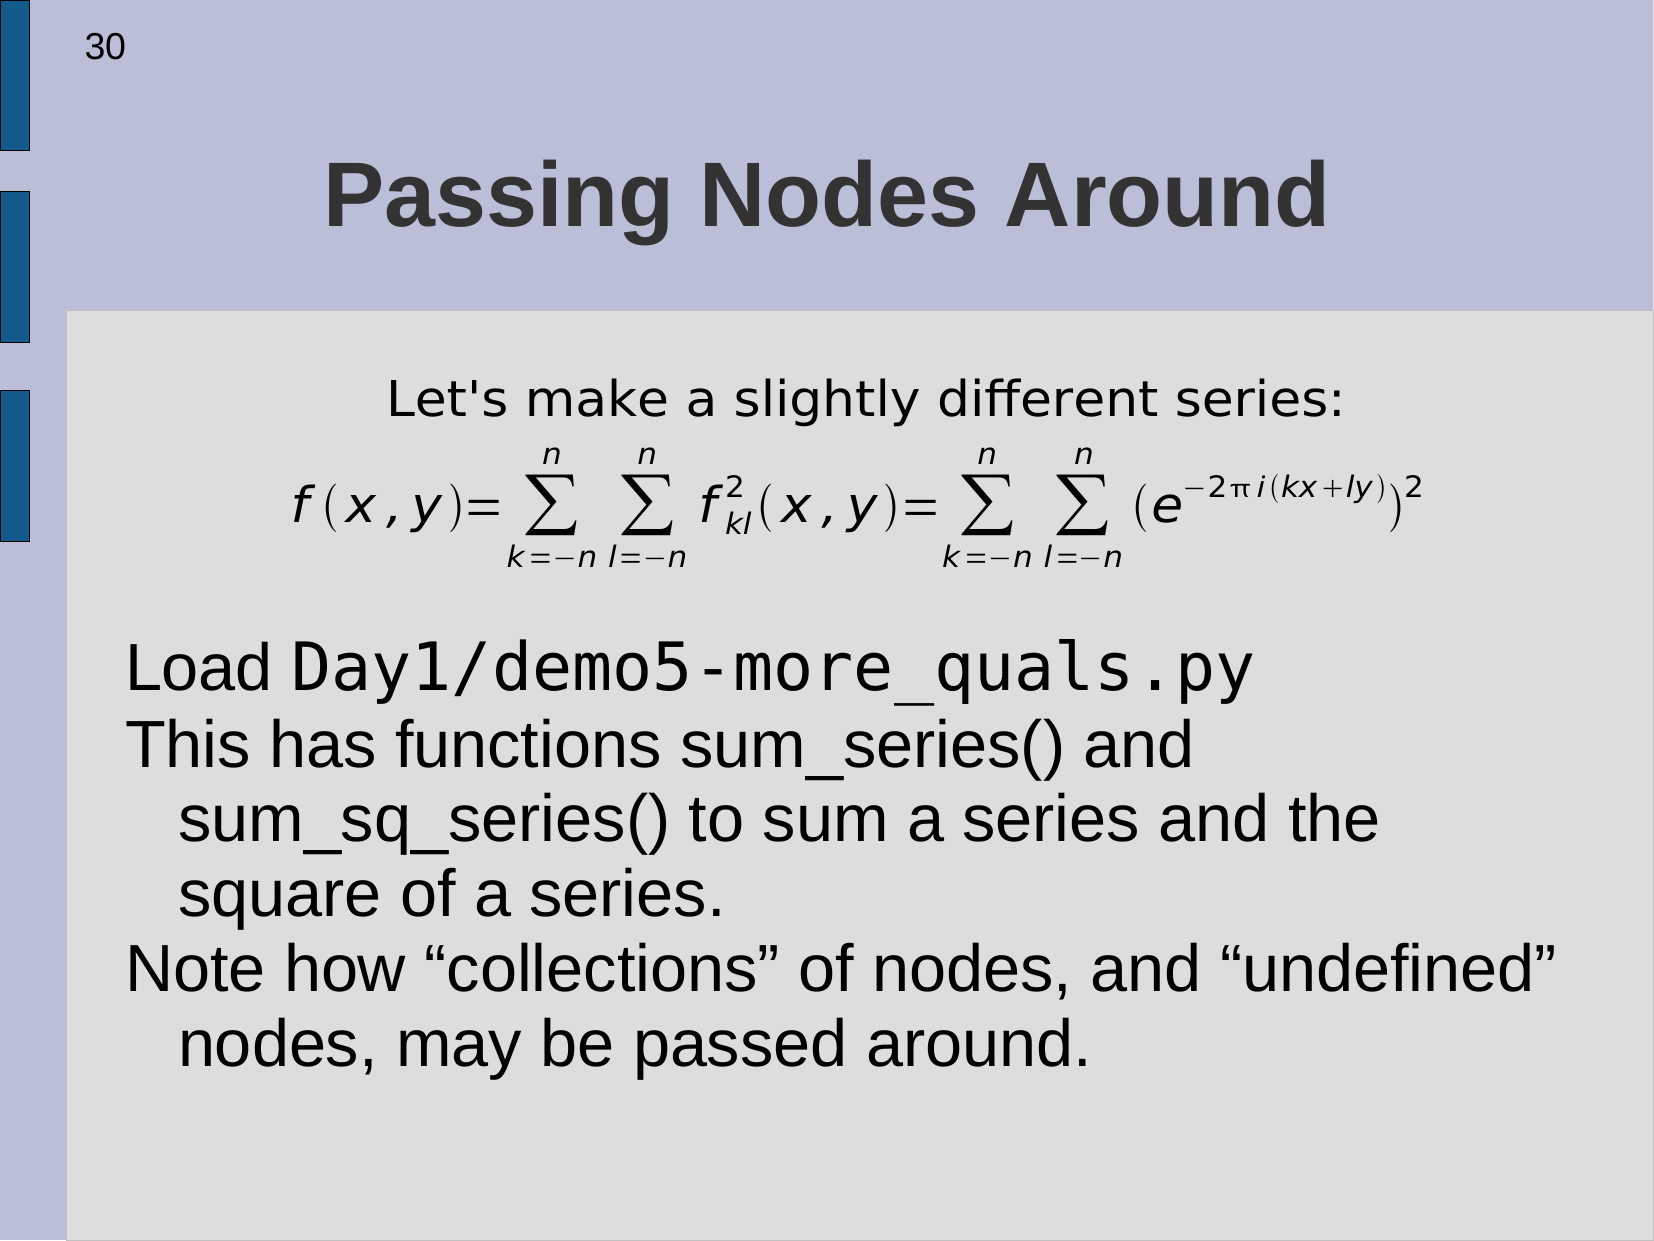

# Passing Nodes Around
Load Day1/demo5-more_quals.py
This has functions sum_series() and sum_sq_series() to sum a series and the square of a series.
Note how “collections” of nodes, and “undefined” nodes, may be passed around.